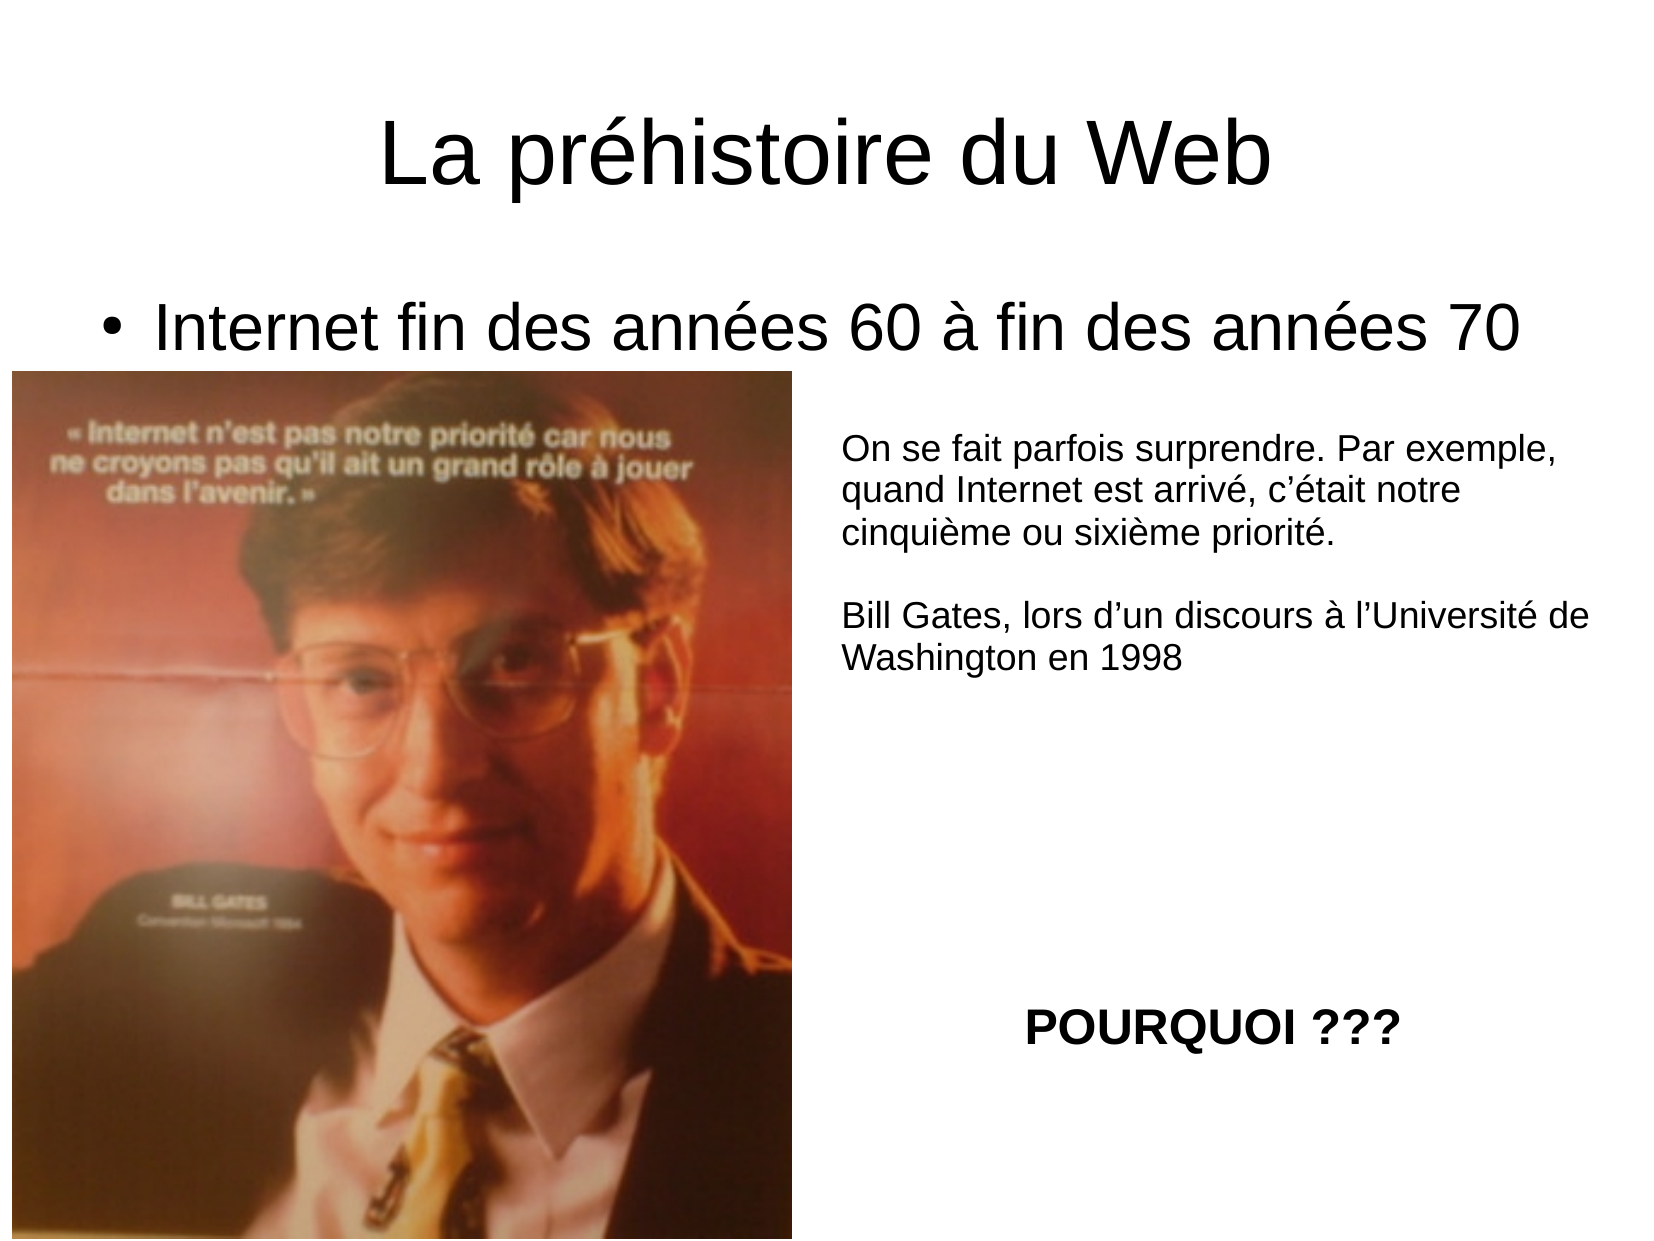

# La préhistoire du Web
Internet fin des années 60 à fin des années 70
On se fait parfois surprendre. Par exemple, quand Internet est arrivé, c’était notre cinquième ou sixième priorité.
Bill Gates, lors d’un discours à l’Université de Washington en 1998
POURQUOI ???